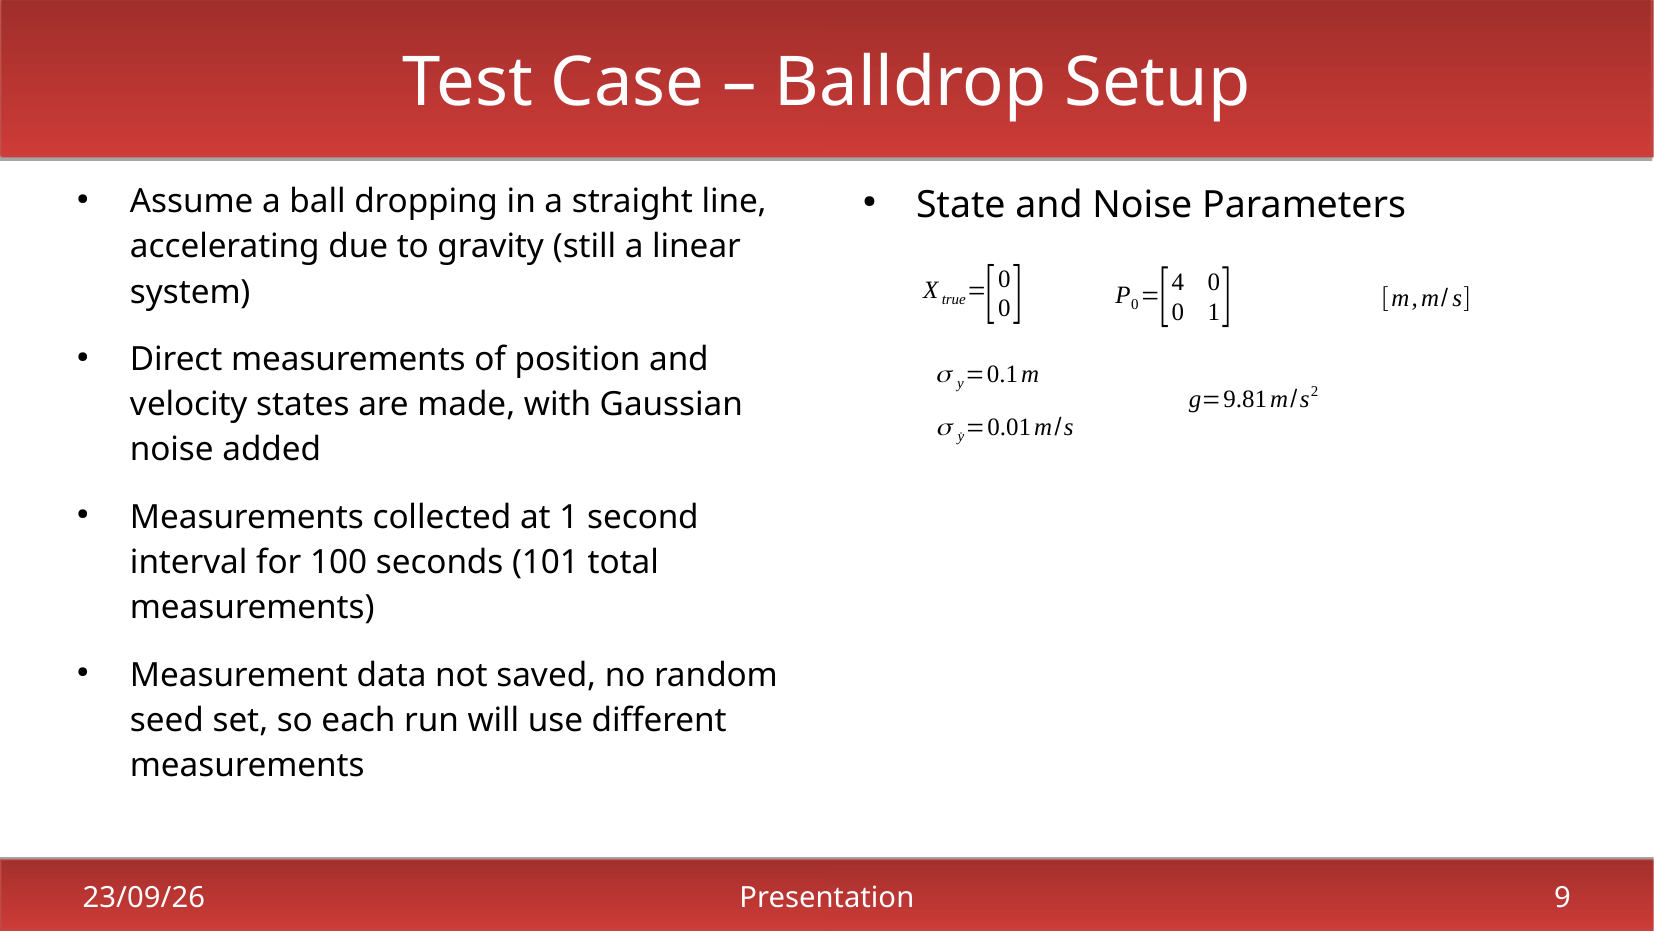

# Test Case – Balldrop Setup
Assume a ball dropping in a straight line, accelerating due to gravity (still a linear system)
Direct measurements of position and velocity states are made, with Gaussian noise added
Measurements collected at 1 second interval for 100 seconds (101 total measurements)
Measurement data not saved, no random seed set, so each run will use different measurements
State and Noise Parameters
Presentation
9